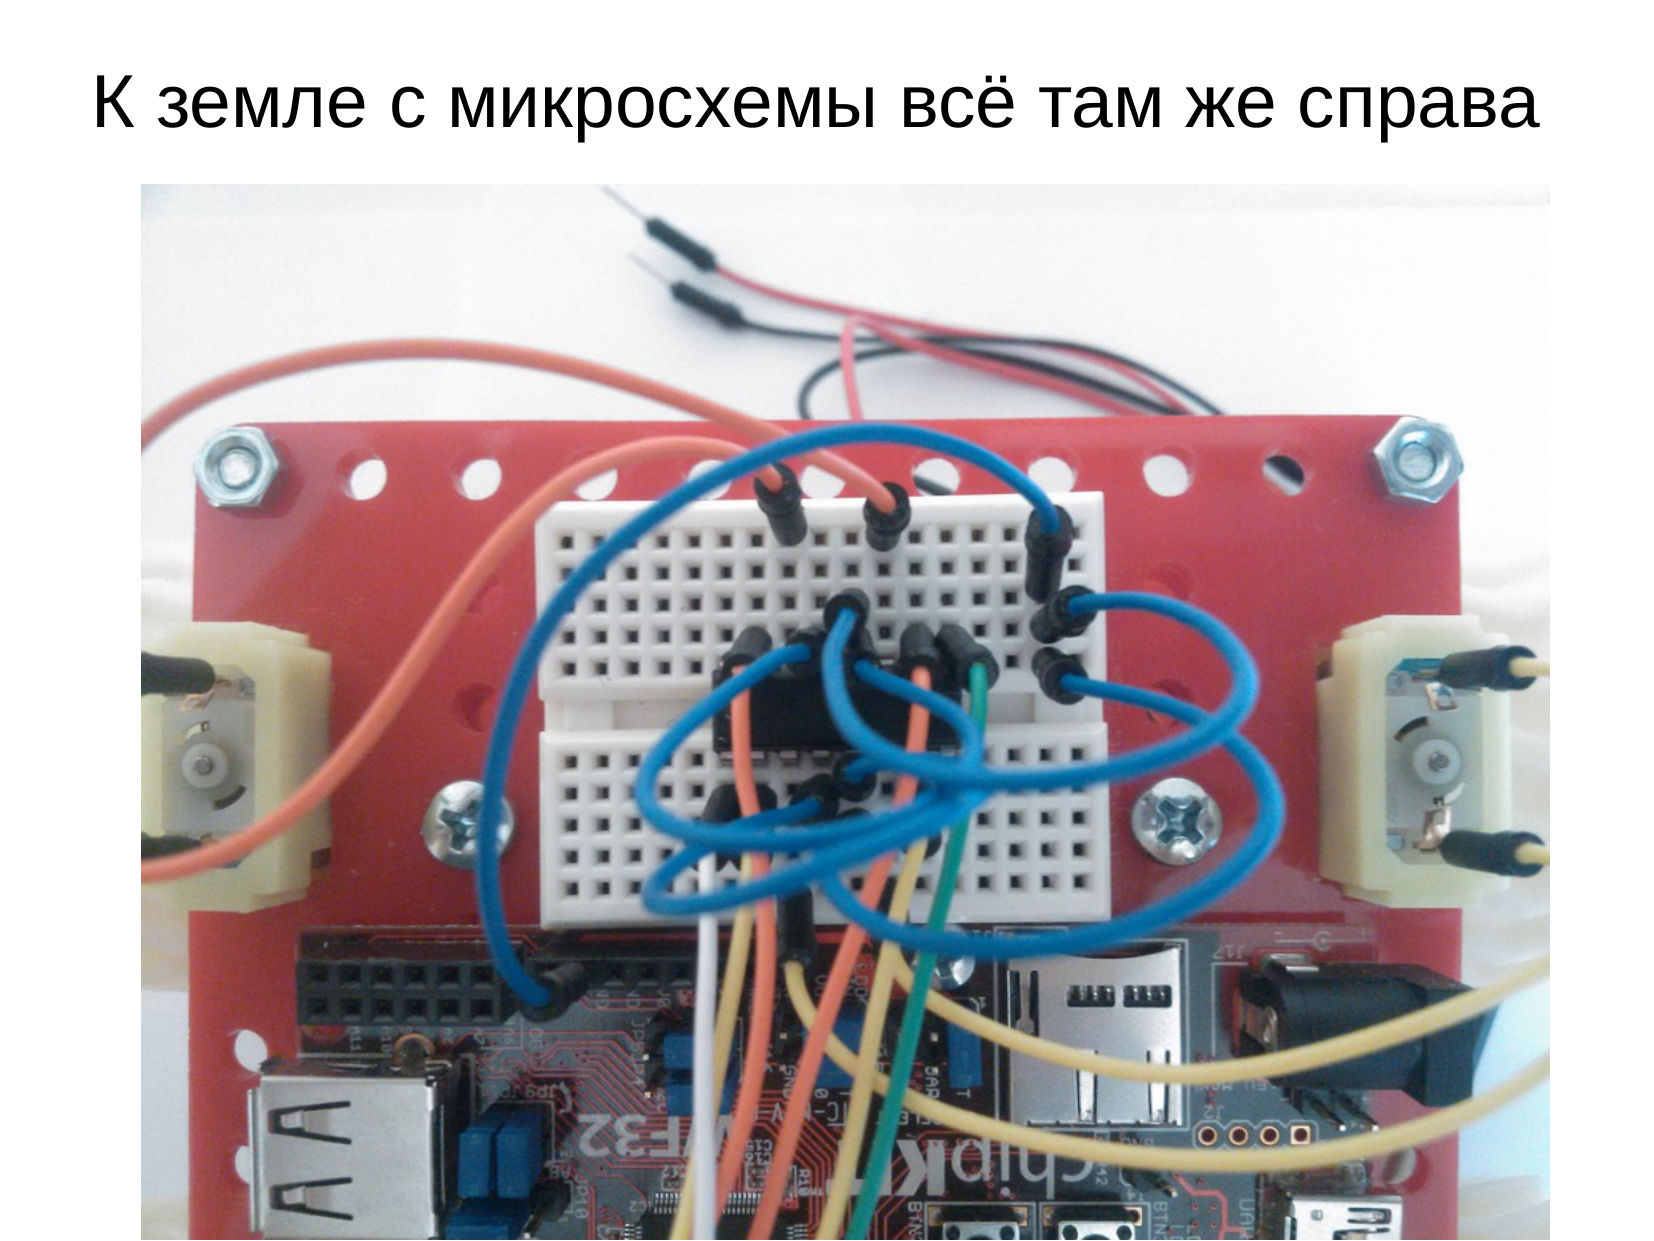

# К земле с микросхемы всё там же справа